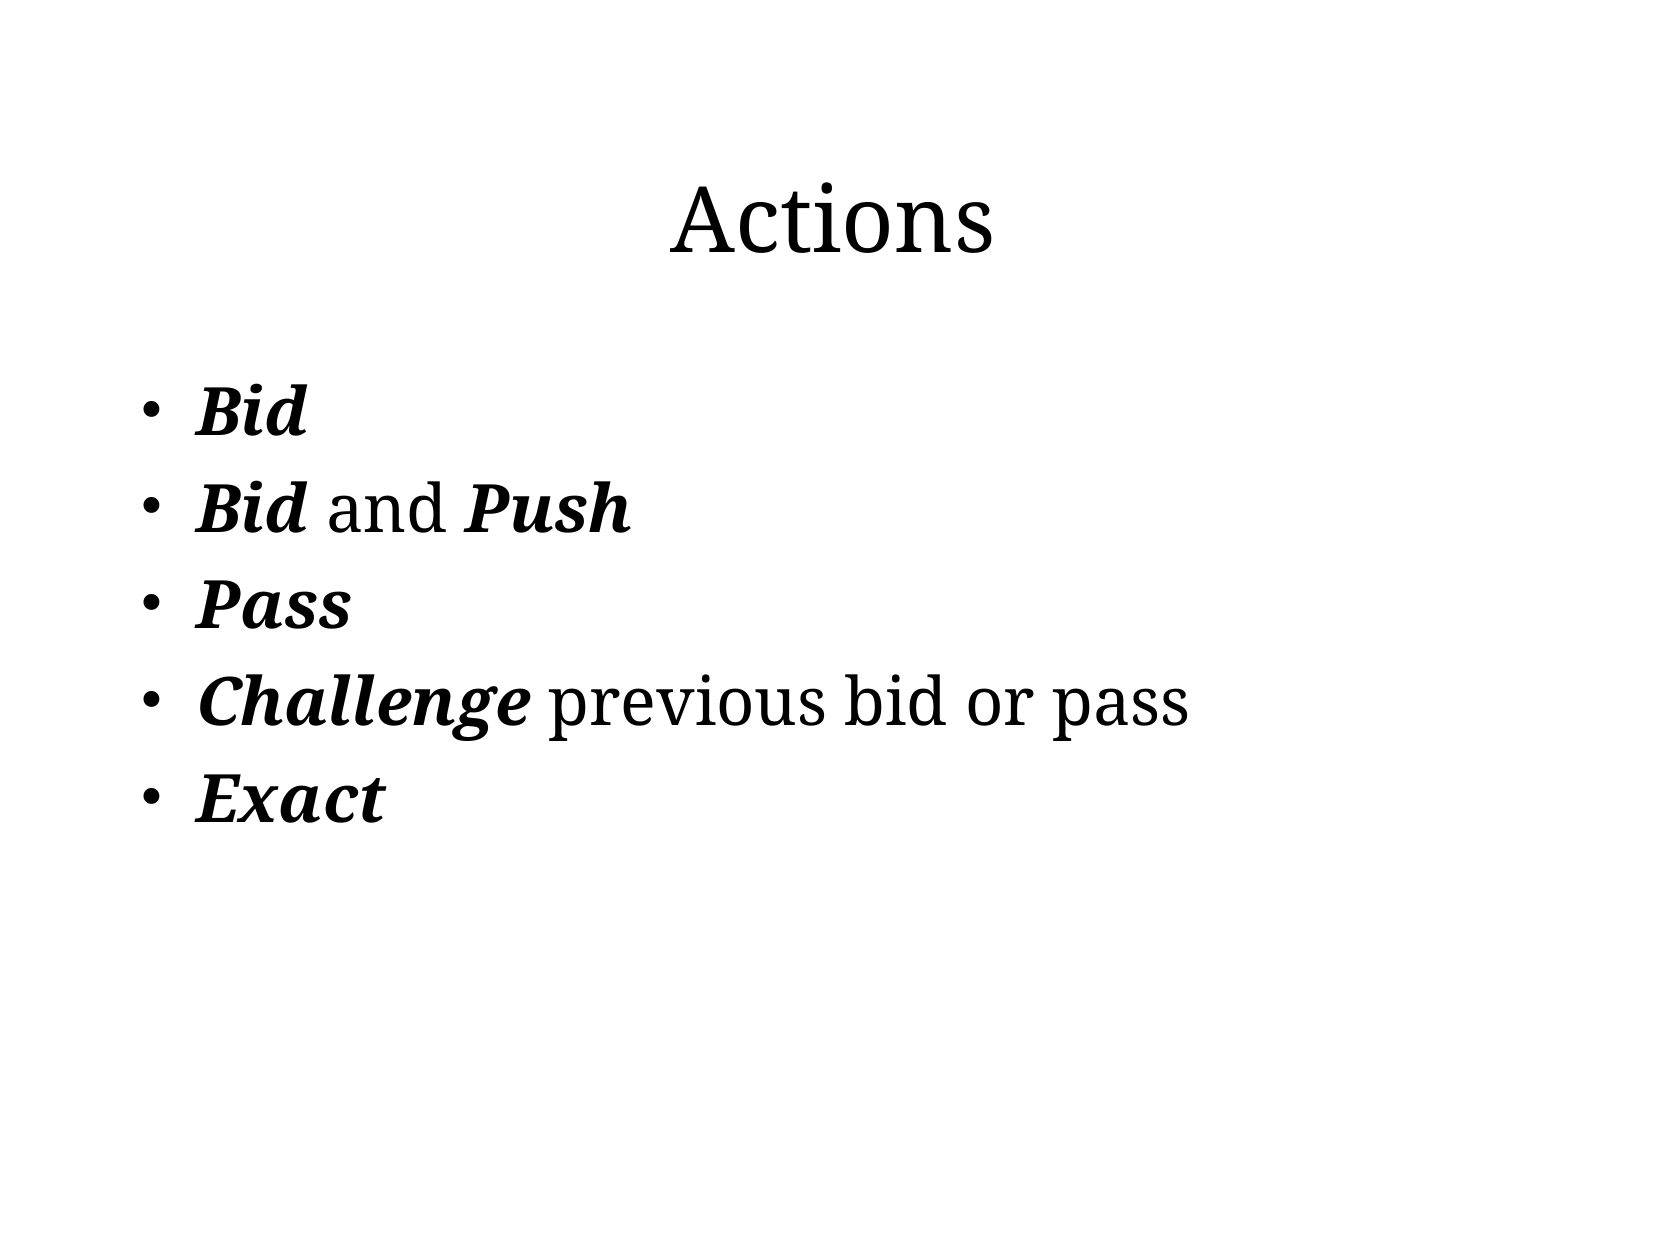

# Actions
Bid
Bid and Push
Pass
Challenge previous bid or pass
Exact